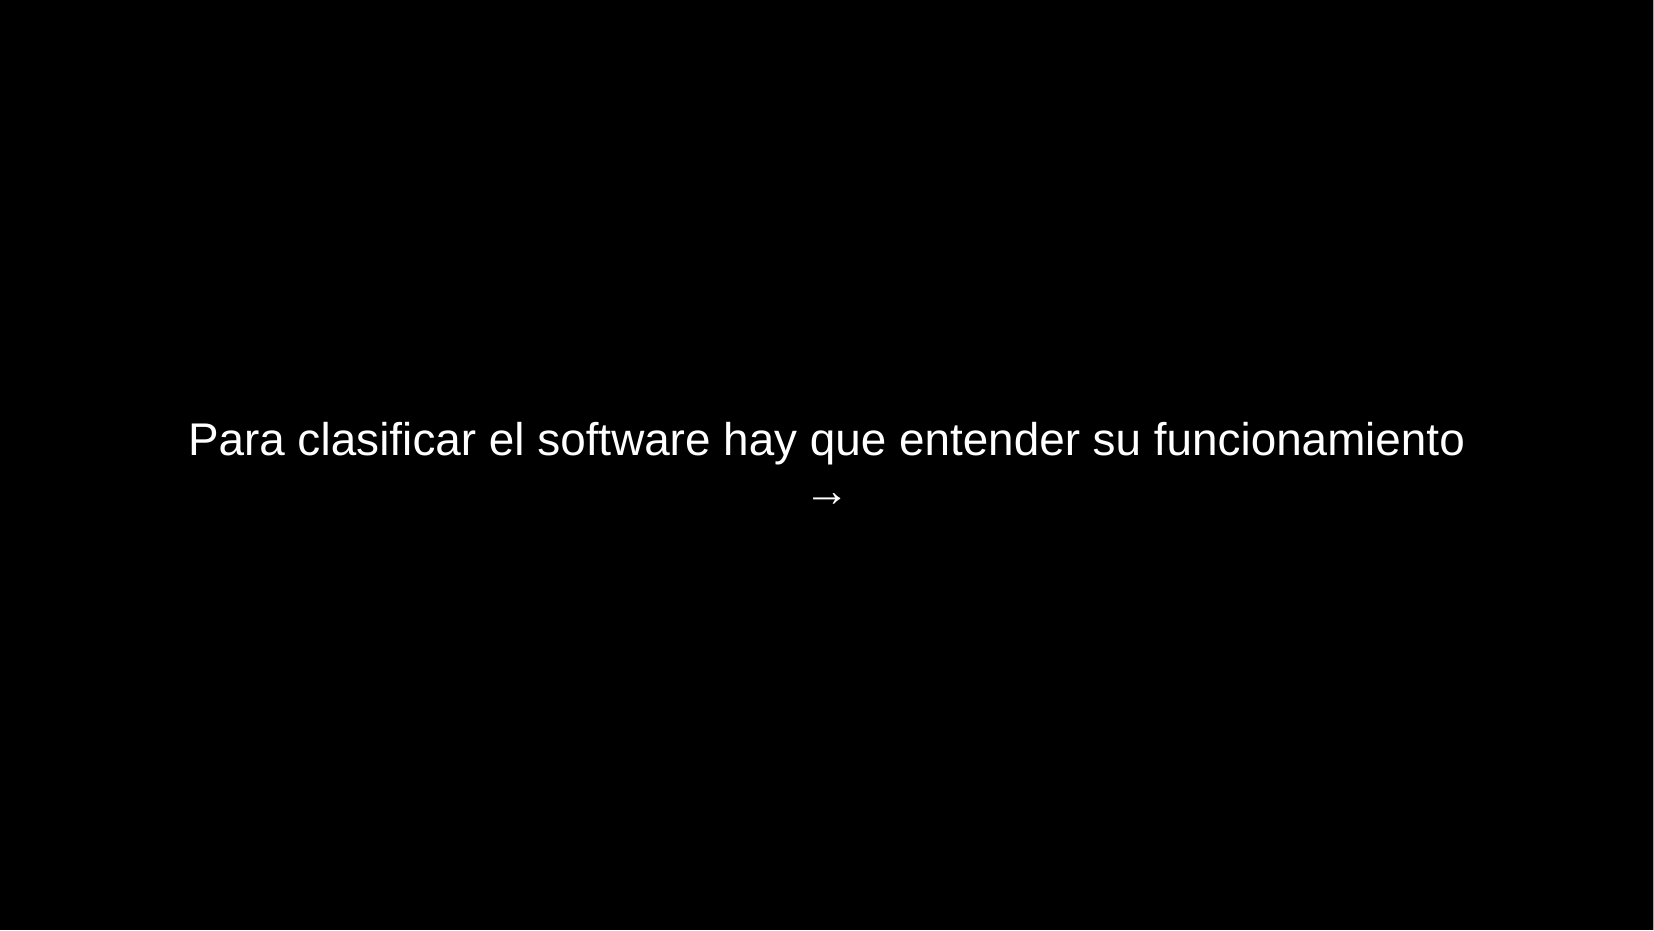

# Para clasificar el software hay que entender su funcionamiento
→